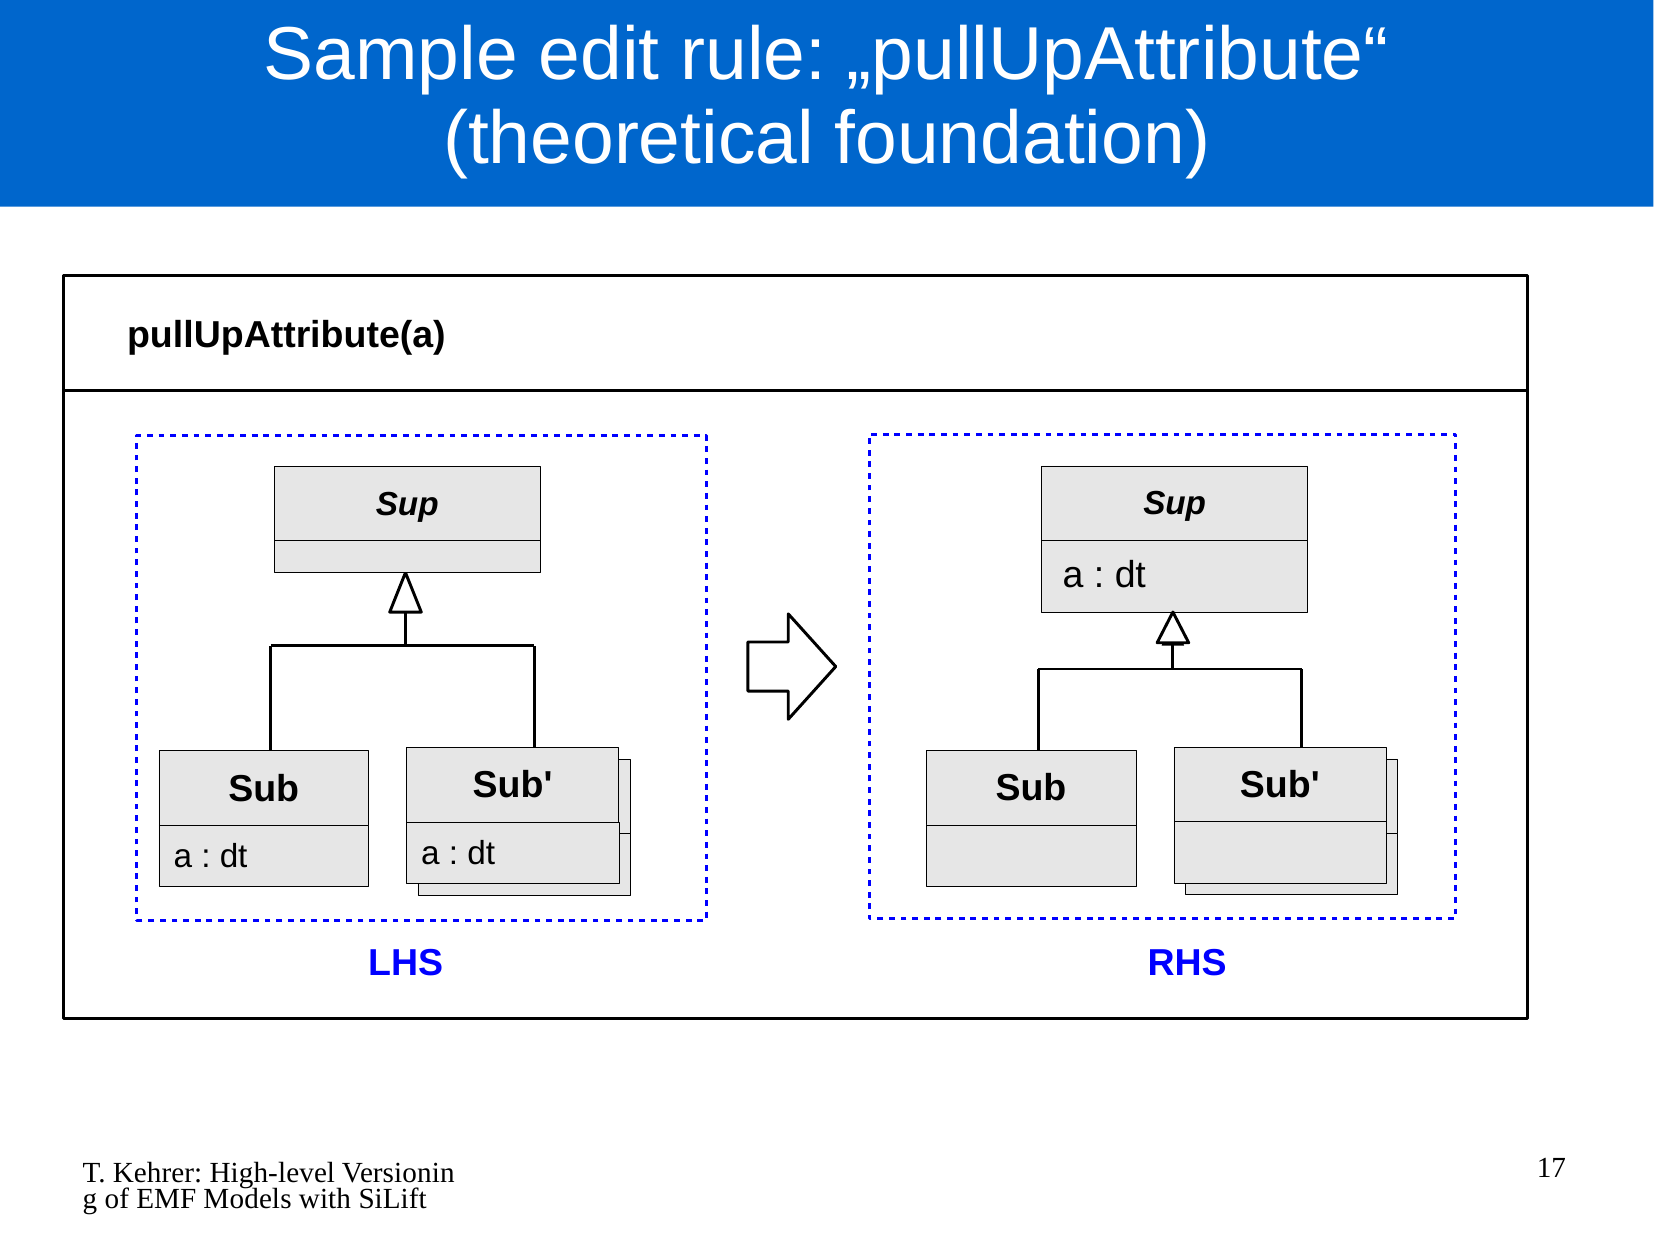

# Sample edit rule: „pullUpAttribute“ (theoretical foundation)
pullUpAttribute(a)
Sup
Sup
a : dt
Sub'
Sub'
a : dt
Sub
Sub
a : dt
Sub'
a : dt
Sub'
a : dt
LHS
RHS
17
T. Kehrer: High-level Versioning of EMF Models with SiLift